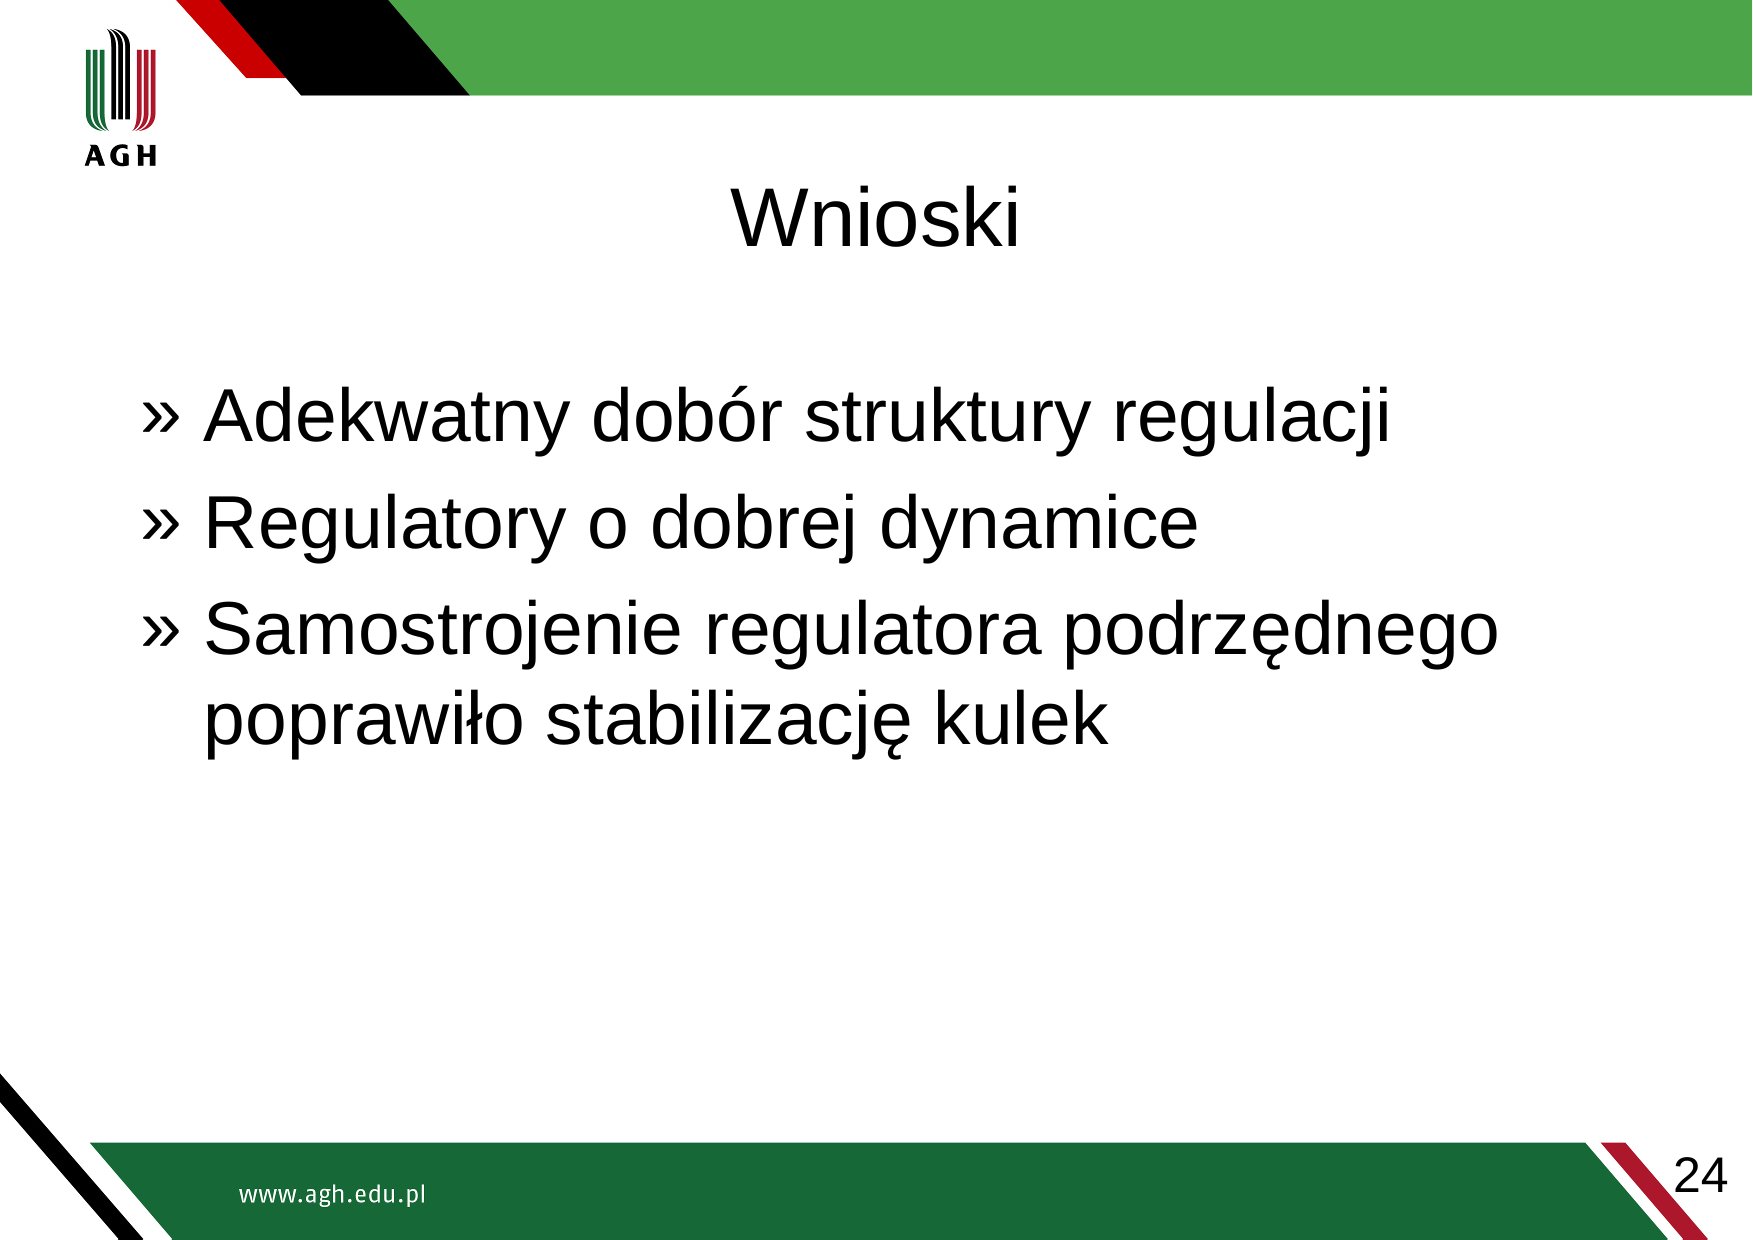

# Wnioski
Adekwatny dobór struktury regulacji
Regulatory o dobrej dynamice
Samostrojenie regulatora podrzędnego poprawiło stabilizację kulek
24